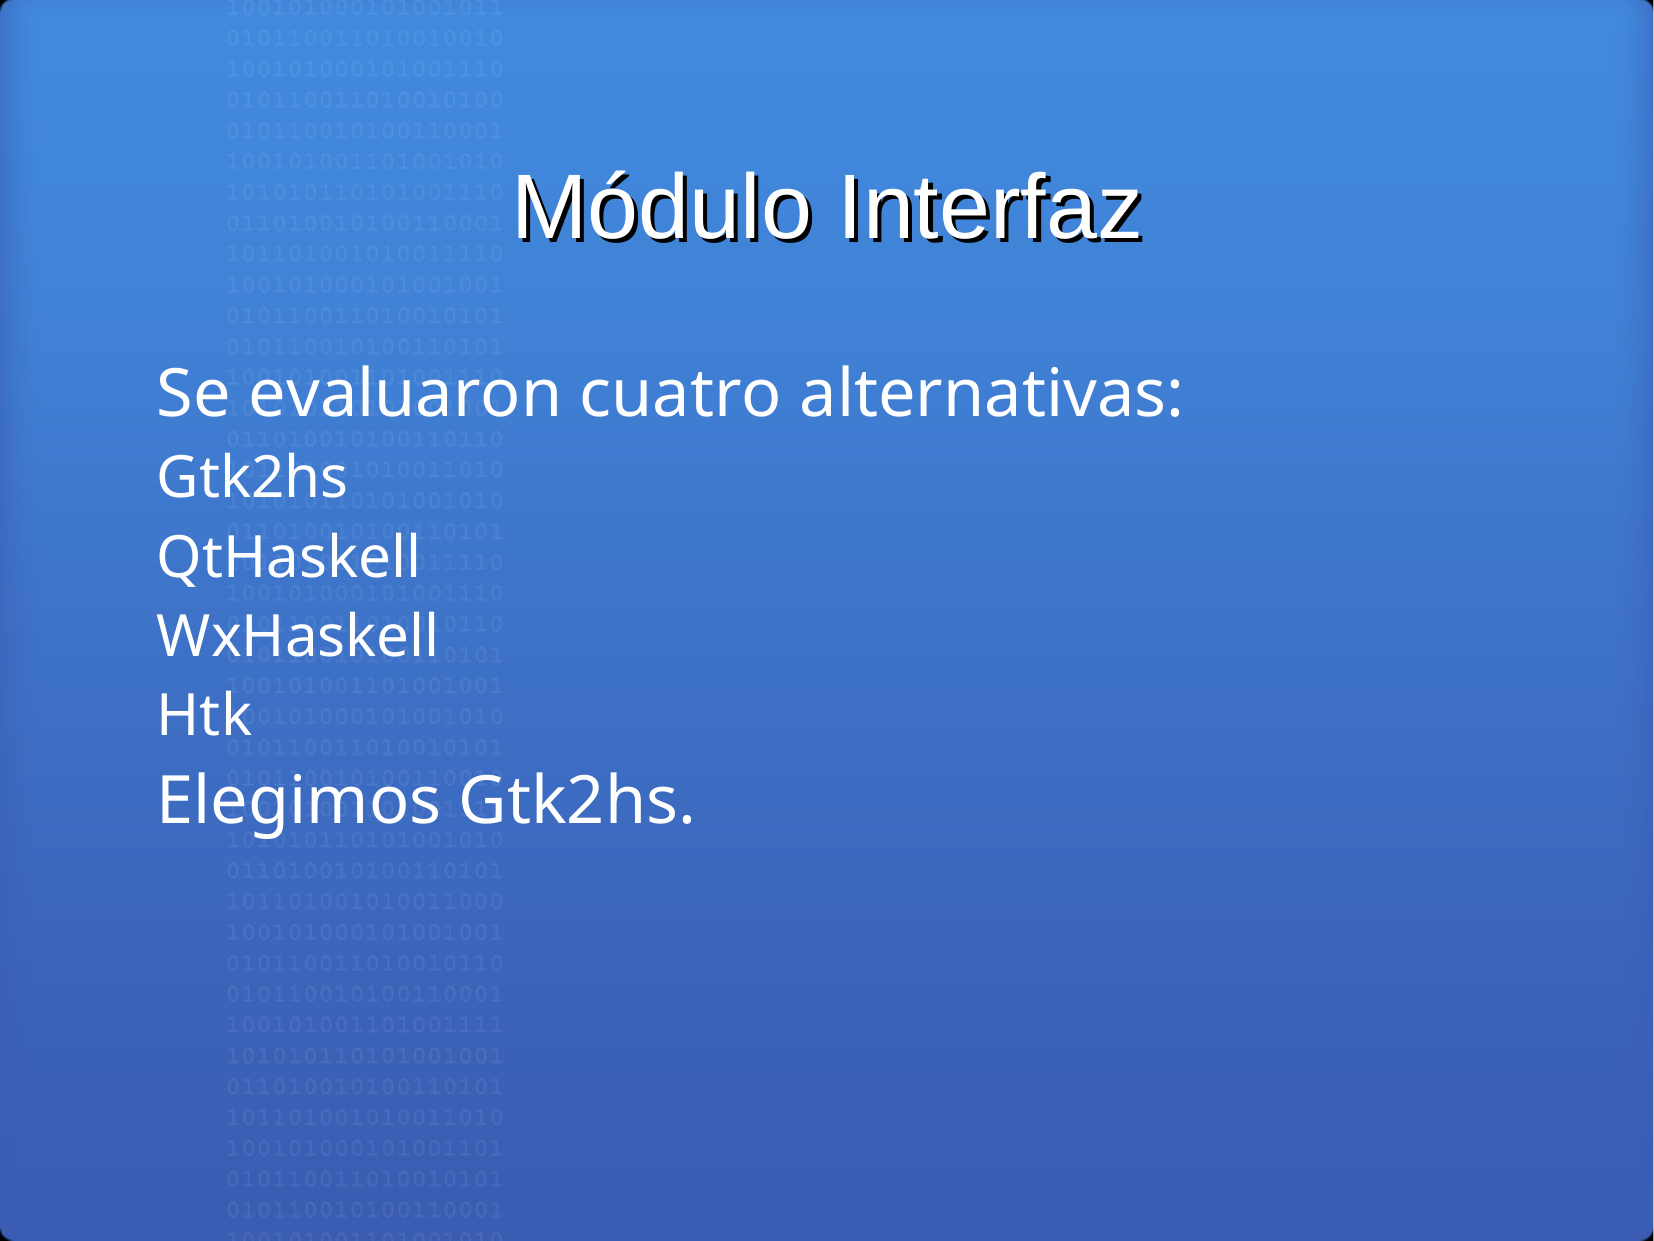

# Módulo Interfaz
Se evaluaron cuatro alternativas:
Gtk2hs
QtHaskell
WxHaskell
Htk
Elegimos Gtk2hs.